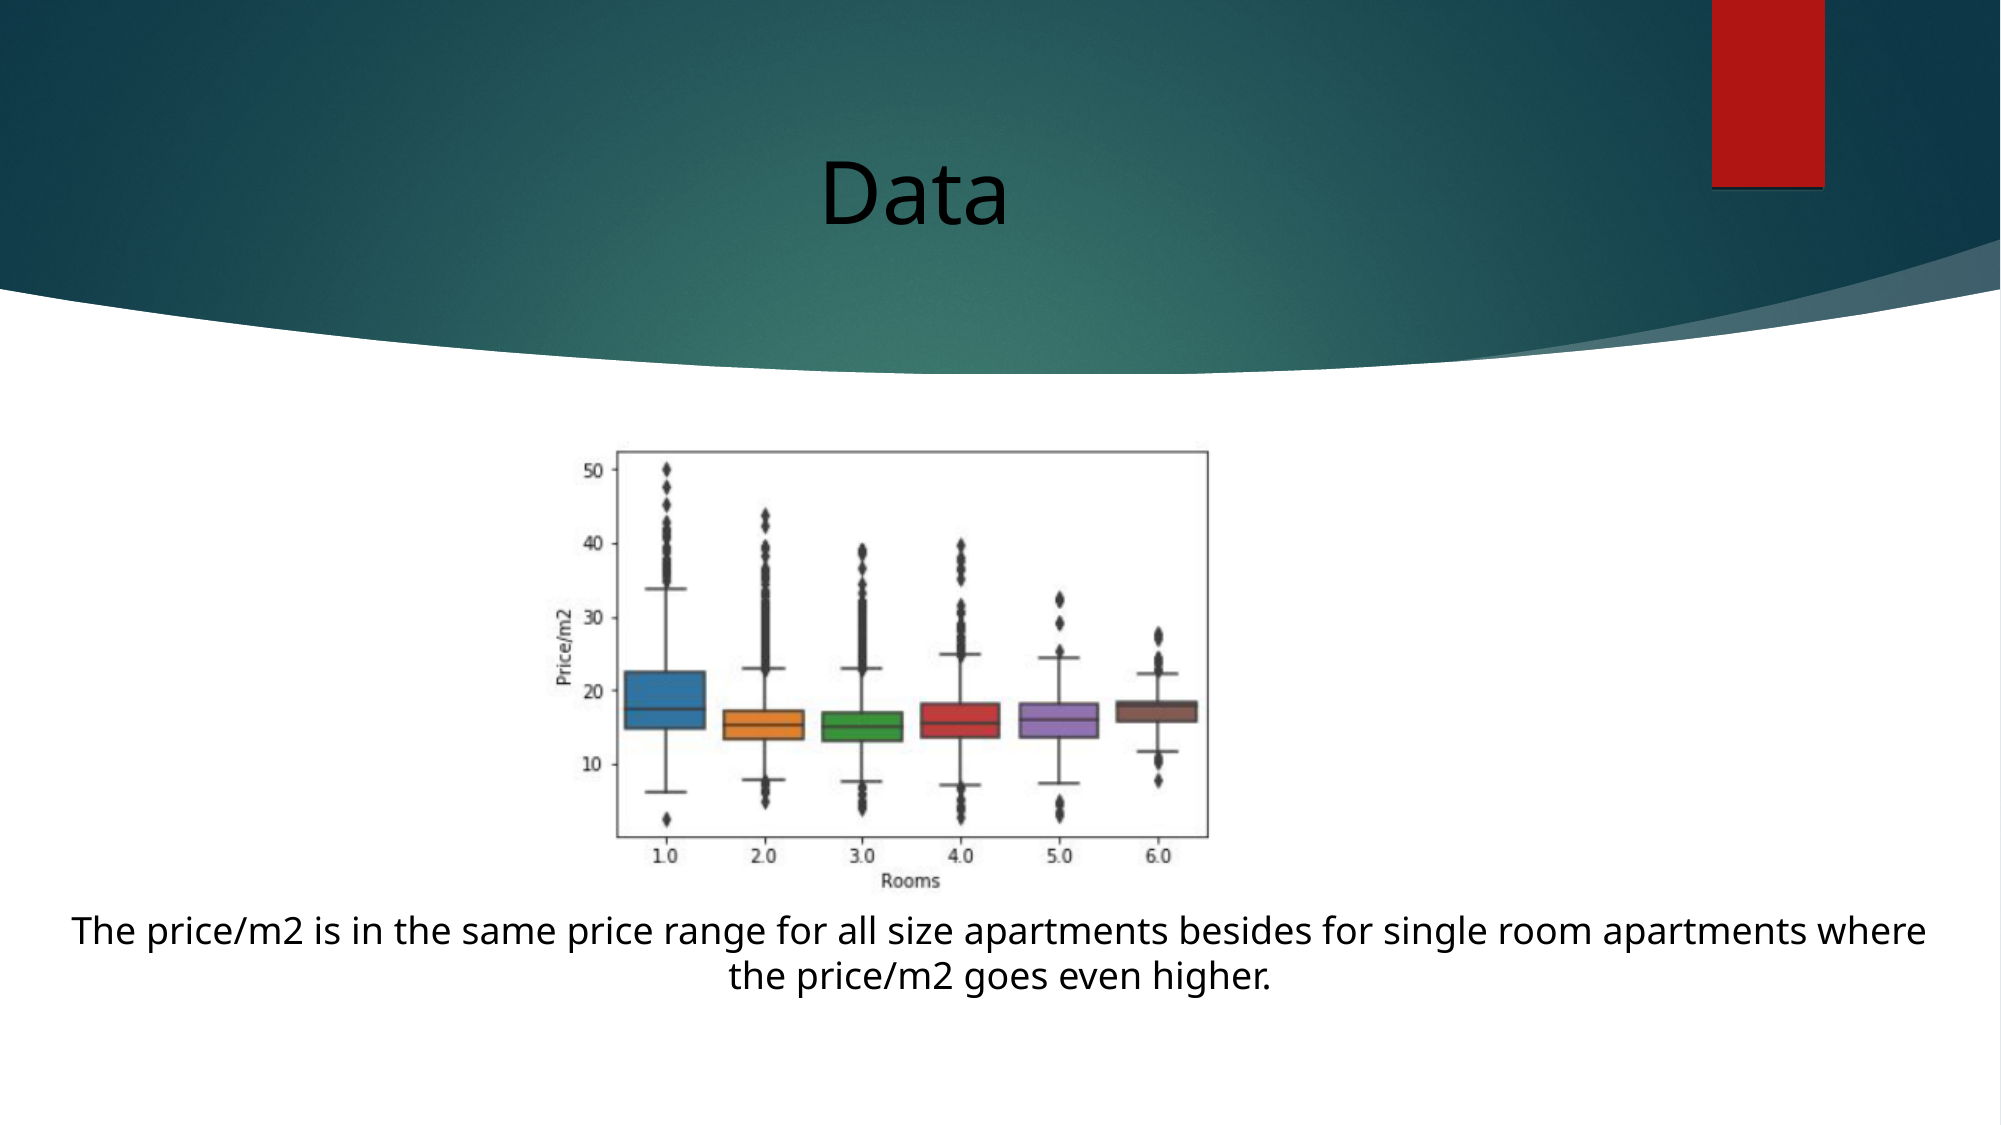

# Data
The price/m2 is in the same price range for all size apartments besides for single room apartments where the price/m2 goes even higher.